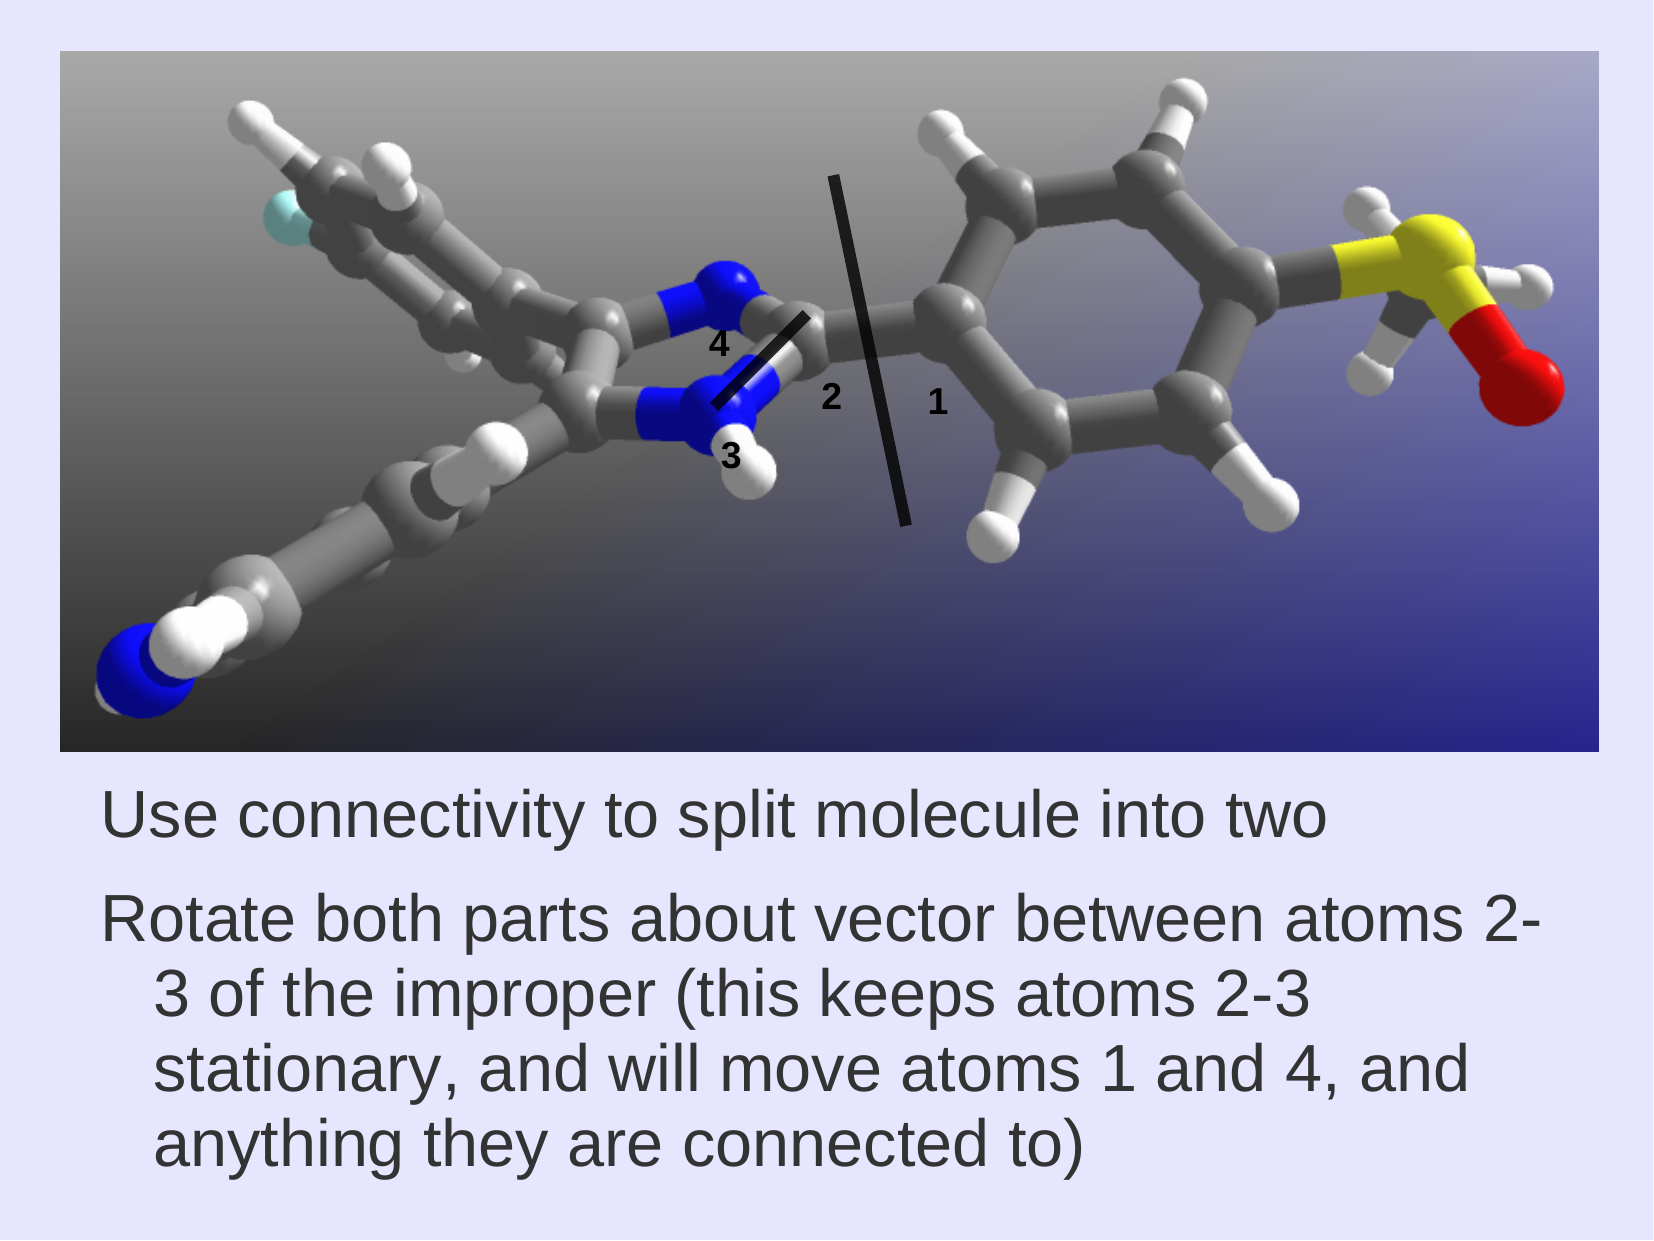

4
2
1
3
# Use connectivity to split molecule into two
Rotate both parts about vector between atoms 2-3 of the improper (this keeps atoms 2-3 stationary, and will move atoms 1 and 4, and anything they are connected to)